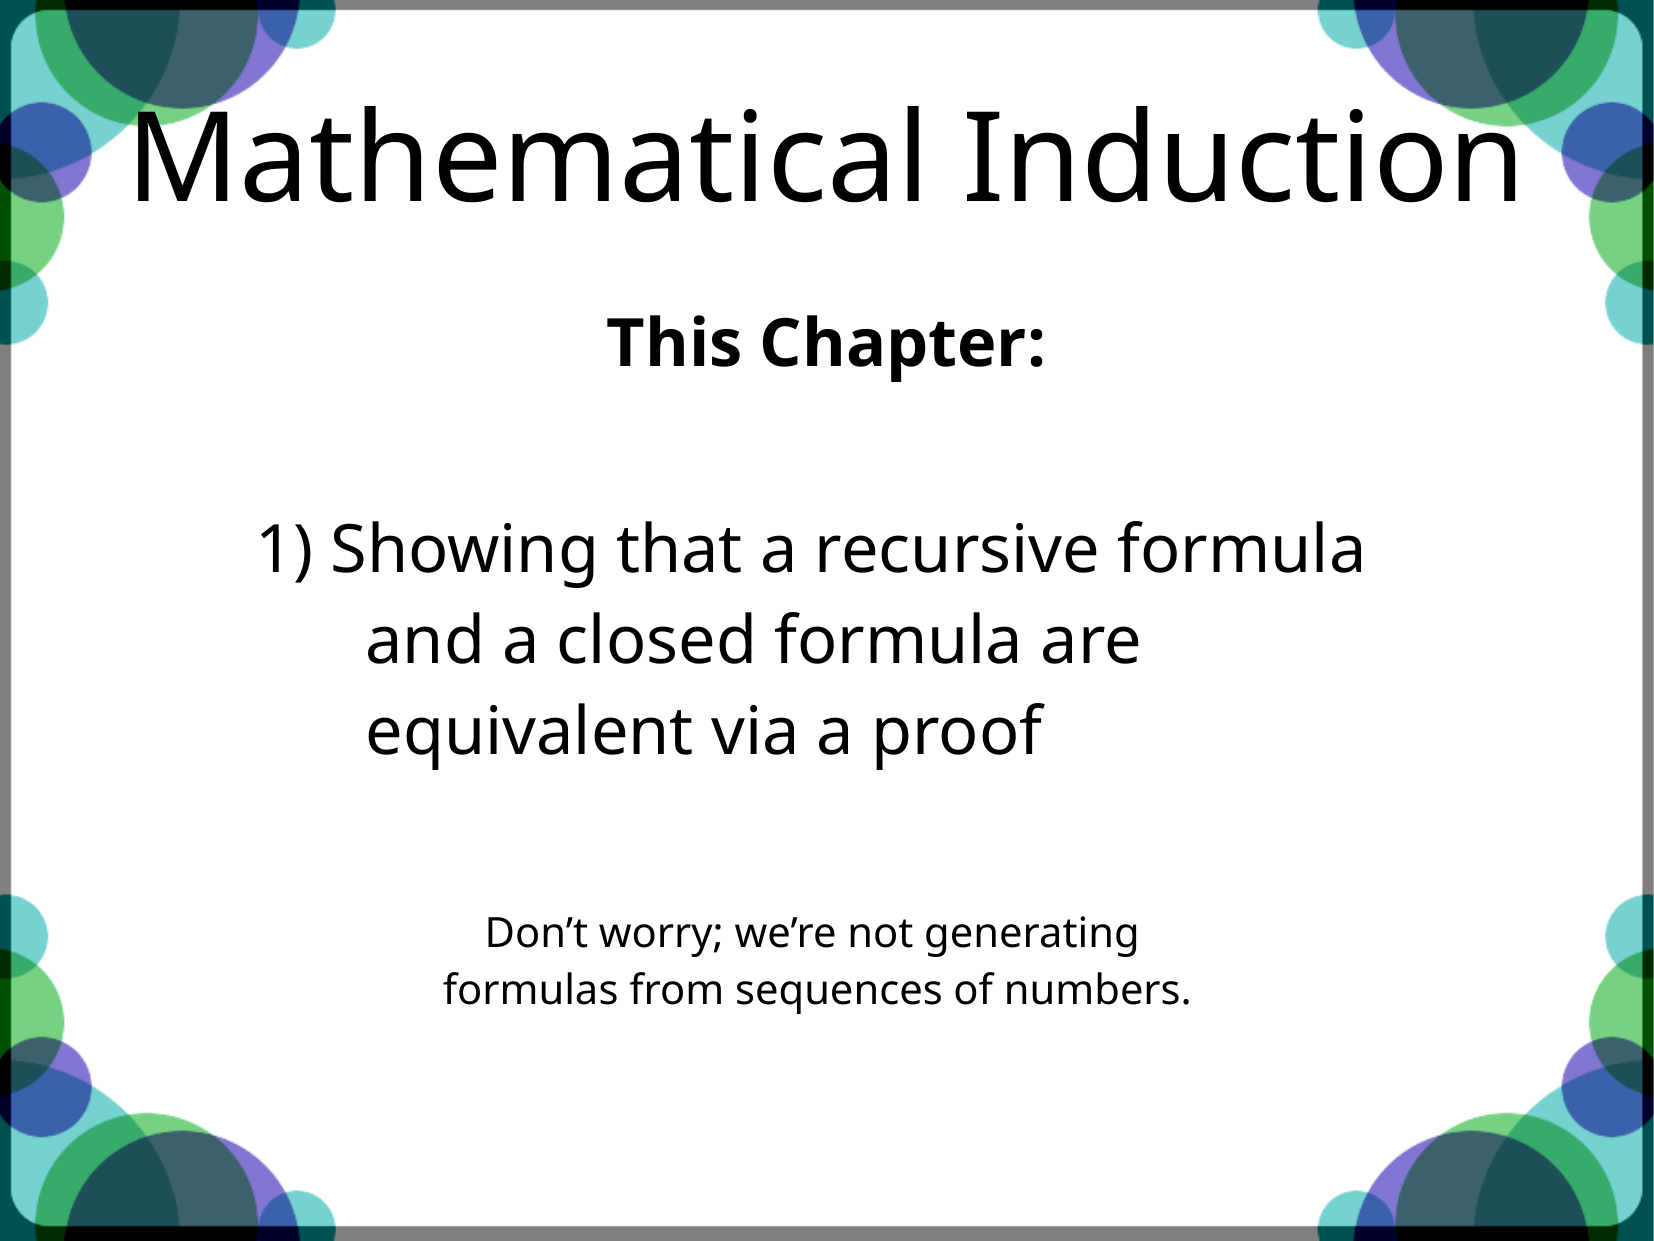

# Mathematical Induction
This Chapter:
 Showing that a recursive formula
	and a closed formula are
	equivalent via a proof
Don’t worry; we’re not generating
formulas from sequences of numbers.